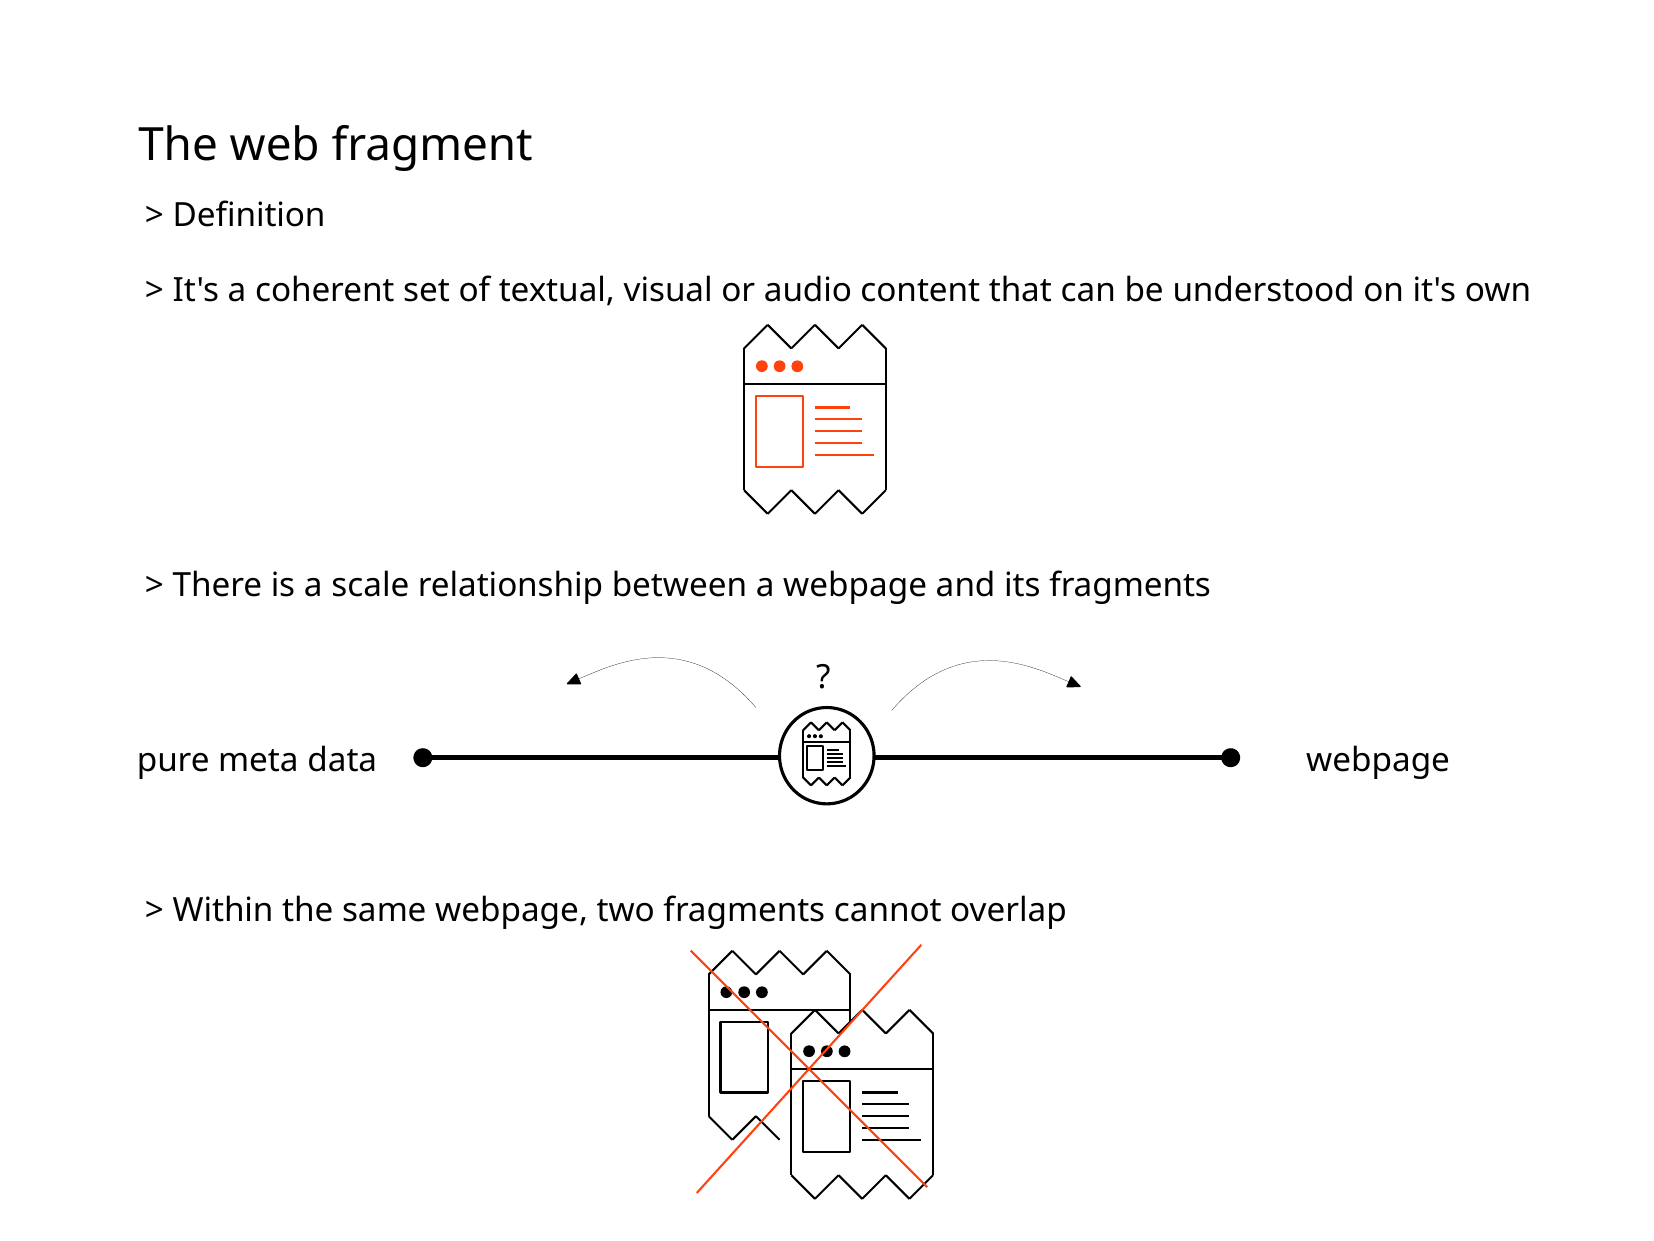

The web fragment
> Definition
> It's a coherent set of textual, visual or audio content that can be understood on it's own
> There is a scale relationship between a webpage and its fragments
?
pure meta data
webpage
> Within the same webpage, two fragments cannot overlap